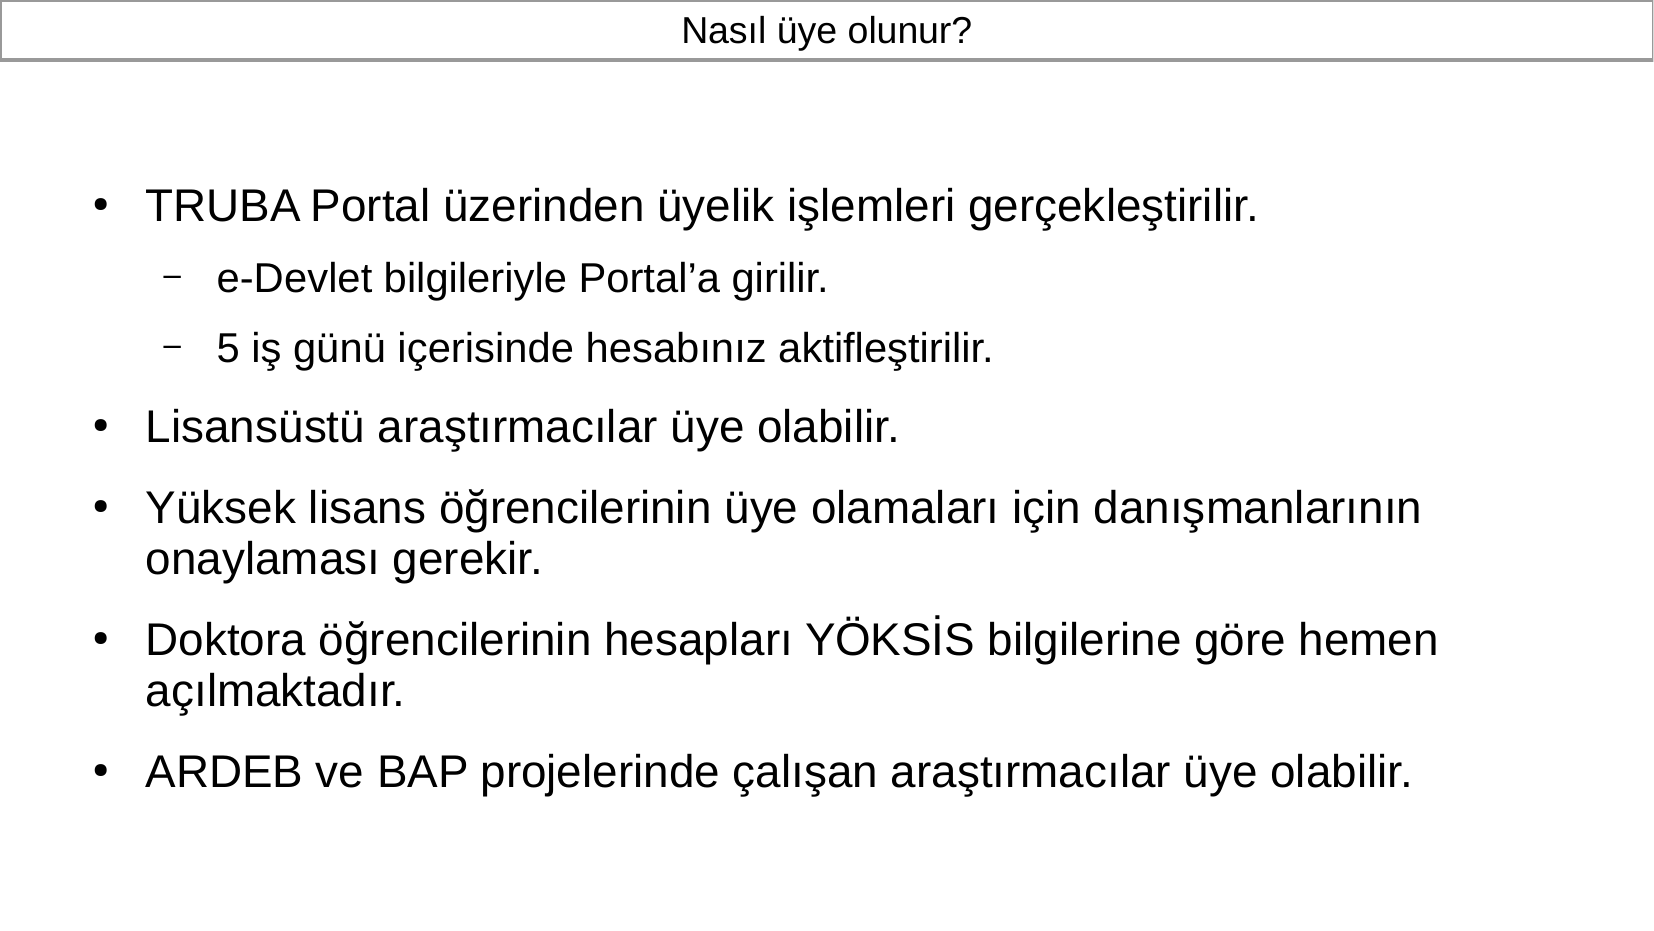

Nasıl üye olunur?
# TRUBA Portal üzerinden üyelik işlemleri gerçekleştirilir.
e-Devlet bilgileriyle Portal’a girilir.
5 iş günü içerisinde hesabınız aktifleştirilir.
Lisansüstü araştırmacılar üye olabilir.
Yüksek lisans öğrencilerinin üye olamaları için danışmanlarının onaylaması gerekir.
Doktora öğrencilerinin hesapları YÖKSİS bilgilerine göre hemen açılmaktadır.
ARDEB ve BAP projelerinde çalışan araştırmacılar üye olabilir.